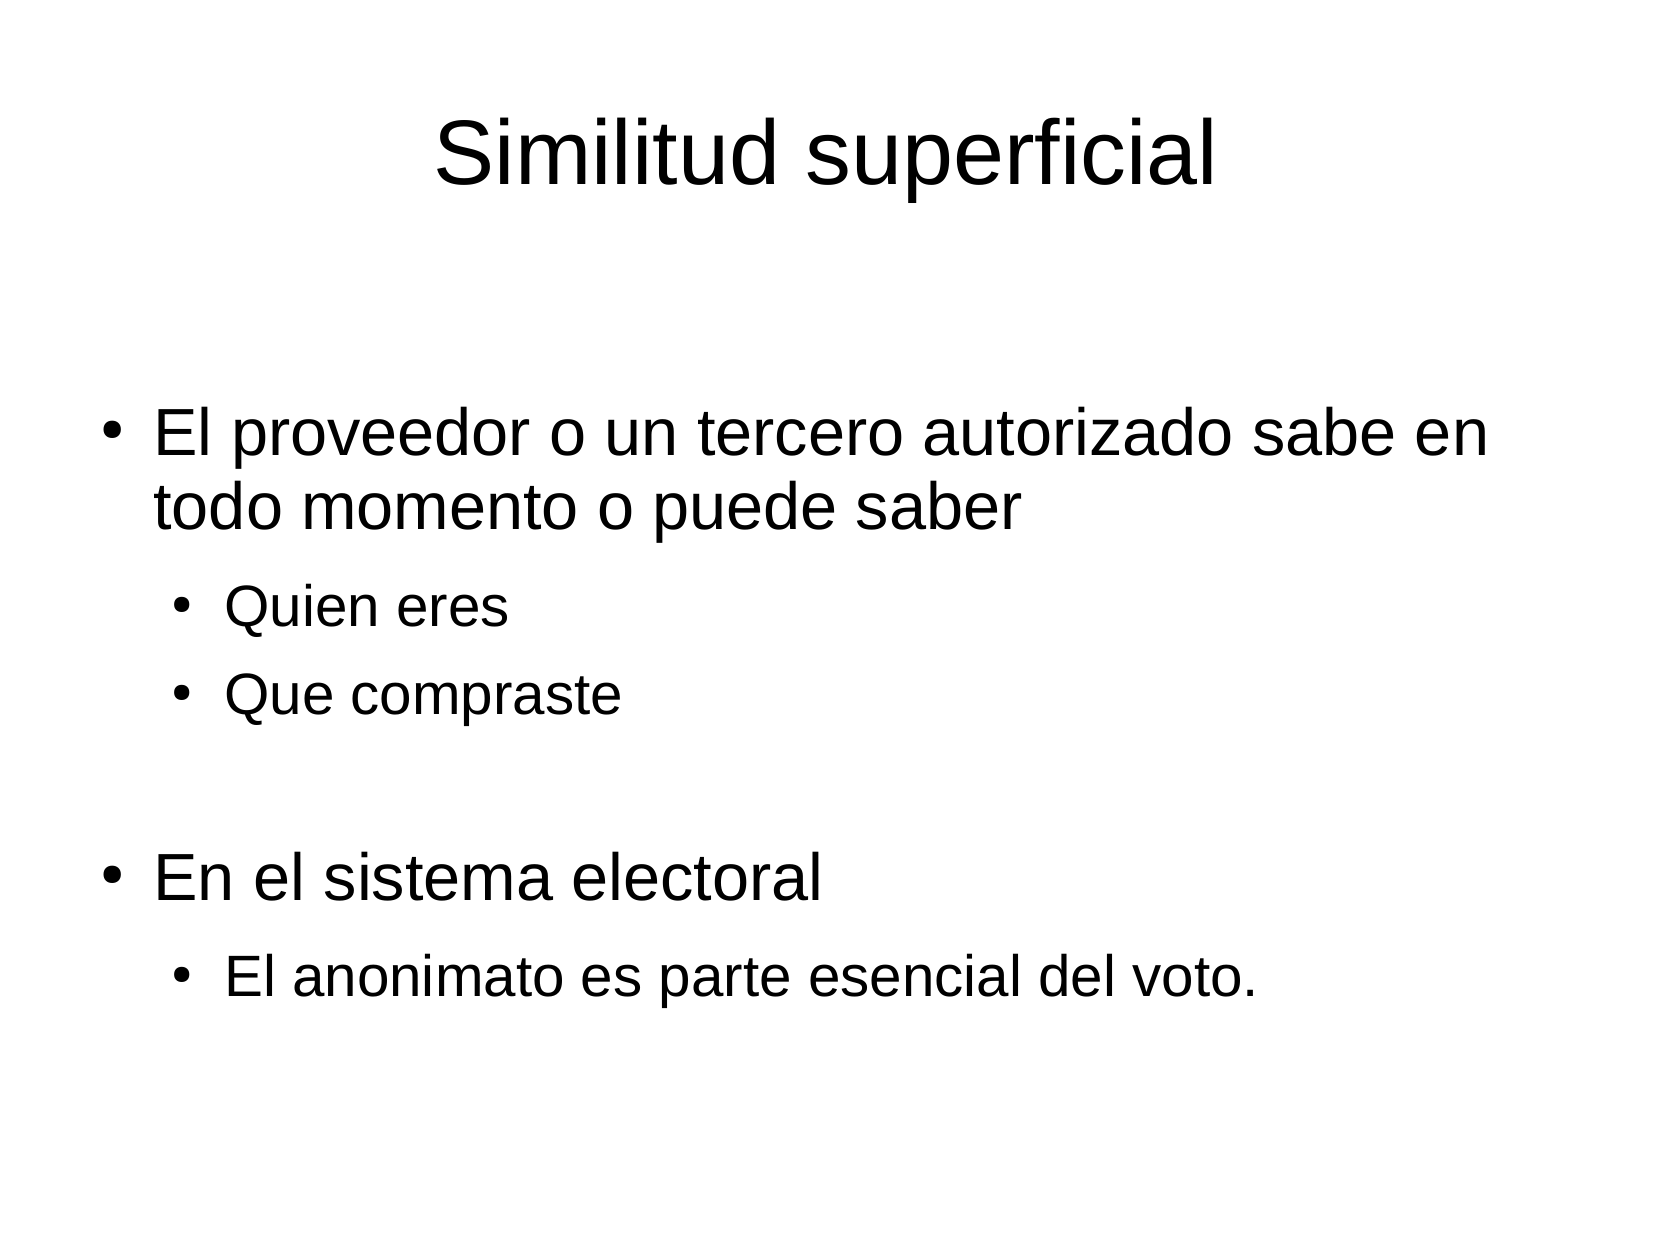

# Similitud superficial
El proveedor o un tercero autorizado sabe en todo momento o puede saber
Quien eres
Que compraste
En el sistema electoral
El anonimato es parte esencial del voto.